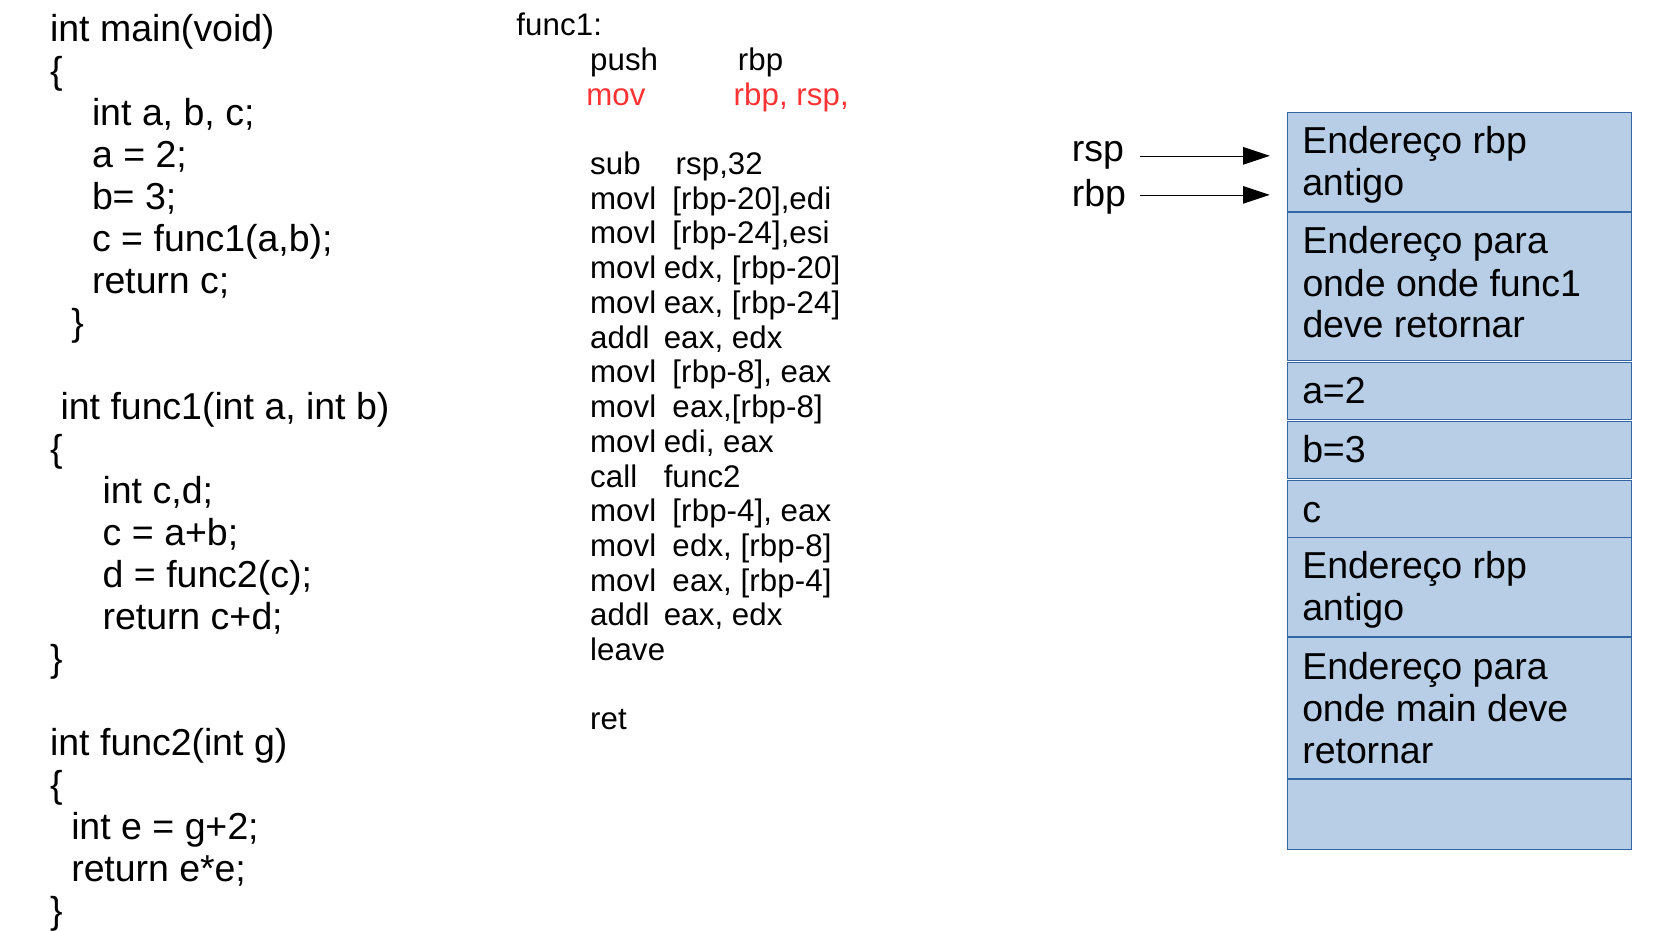

int main(void)
{
 int a, b, c;
 a = 2;
 b= 3;
 c = func1(a,b);
 return c;
 }
 int func1(int a, int b)
{
 int c,d;
 c = a+b;
 d = func2(c);
 return c+d;
}
int func2(int g)
{
 int e = g+2;
 return e*e;
}
func1:
	push 	rbp
 mov	 rbp, rsp,
	sub rsp,32
	movl	 [rbp-20],edi
	movl	 [rbp-24],esi
	movl	edx, [rbp-20]
	movl	eax, [rbp-24]
	addl	eax, edx
	movl	 [rbp-8], eax
	movl	 eax,[rbp-8]
	movl	edi, eax
	call	func2
	movl	 [rbp-4], eax
	movl	 edx, [rbp-8]
	movl	 eax, [rbp-4]
	addl	eax, edx
	leave
	ret
Endereço rbp antigo
rsp
rbp
Endereço para onde onde func1 deve retornar
a=2
b=3
c
Endereço rbp antigo
Endereço para onde main deve retornar